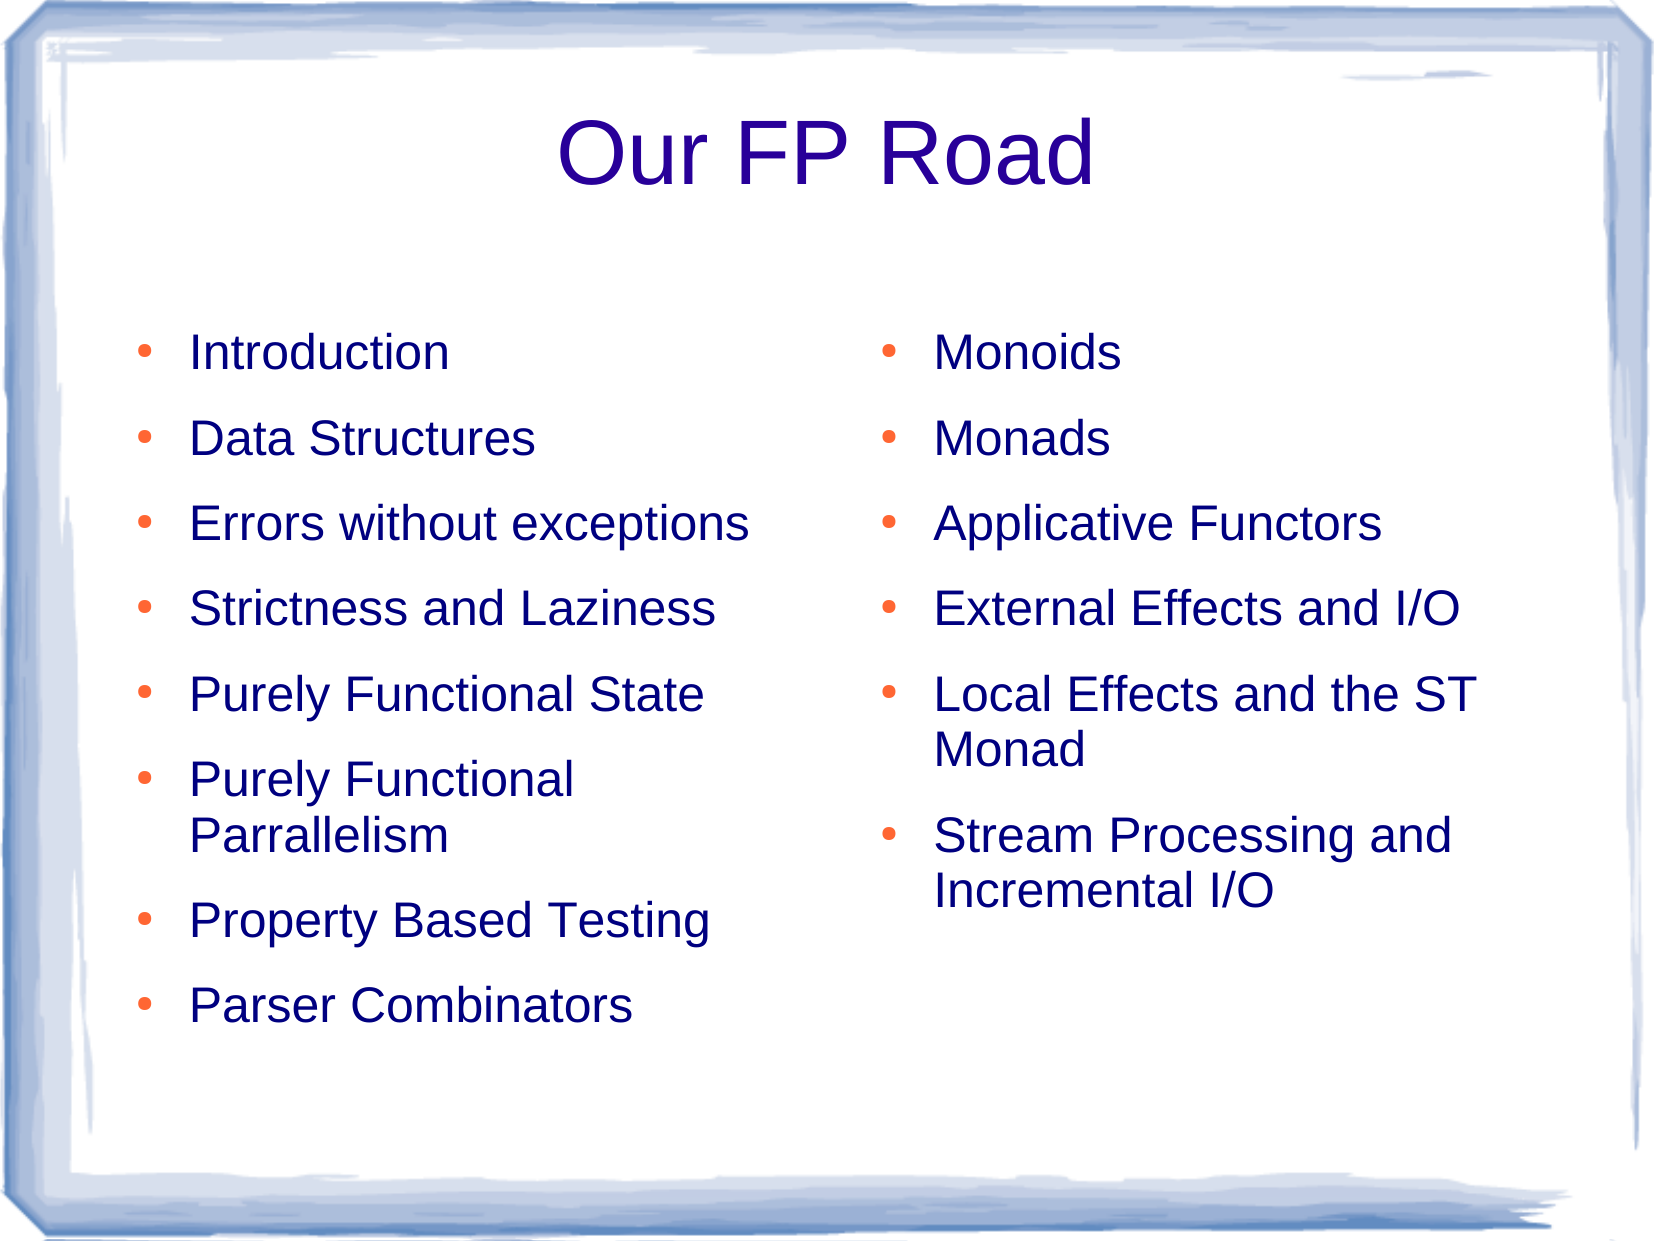

# Our FP Road
Introduction
Data Structures
Errors without exceptions
Strictness and Laziness
Purely Functional State
Purely Functional Parrallelism
Property Based Testing
Parser Combinators
Monoids
Monads
Applicative Functors
External Effects and I/O
Local Effects and the ST Monad
Stream Processing and Incremental I/O